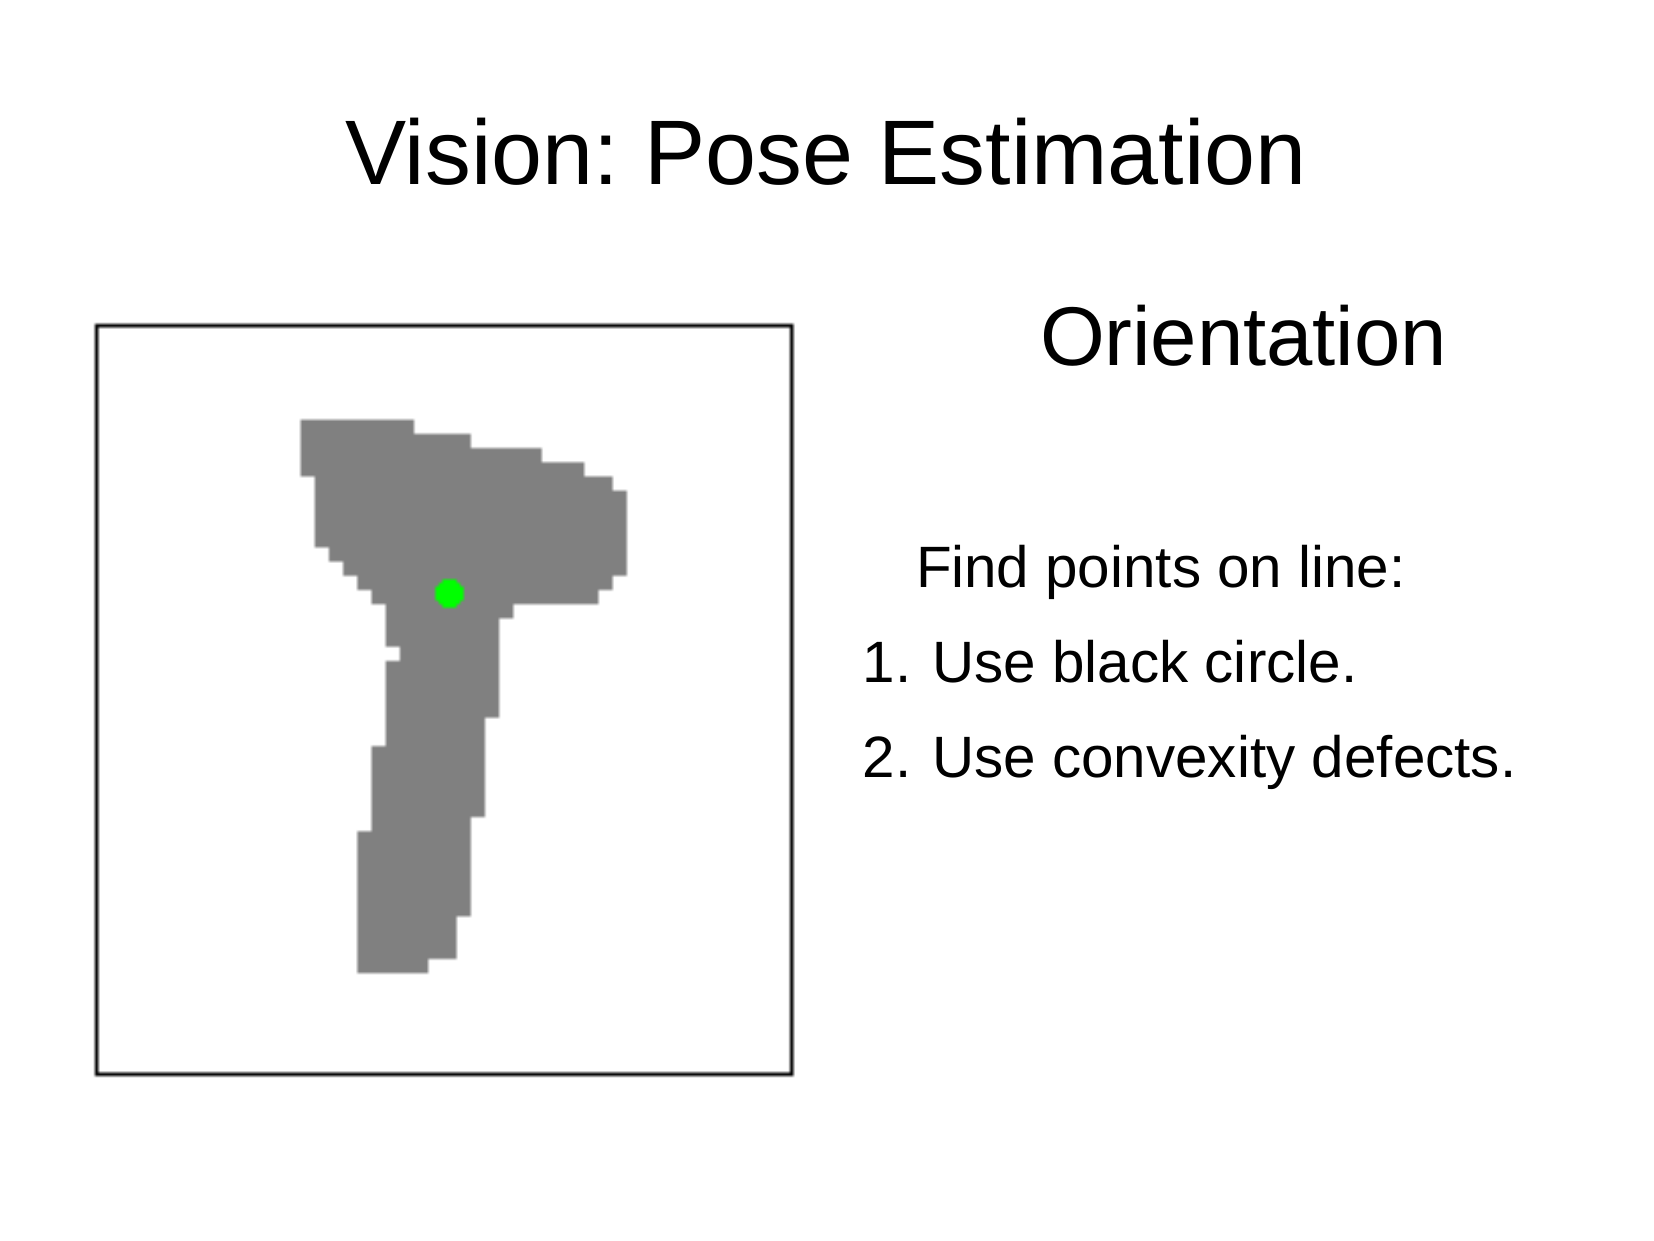

# Vision: Pose Estimation
Orientation
Find points on line:
 Use black circle.
 Use convexity defects.